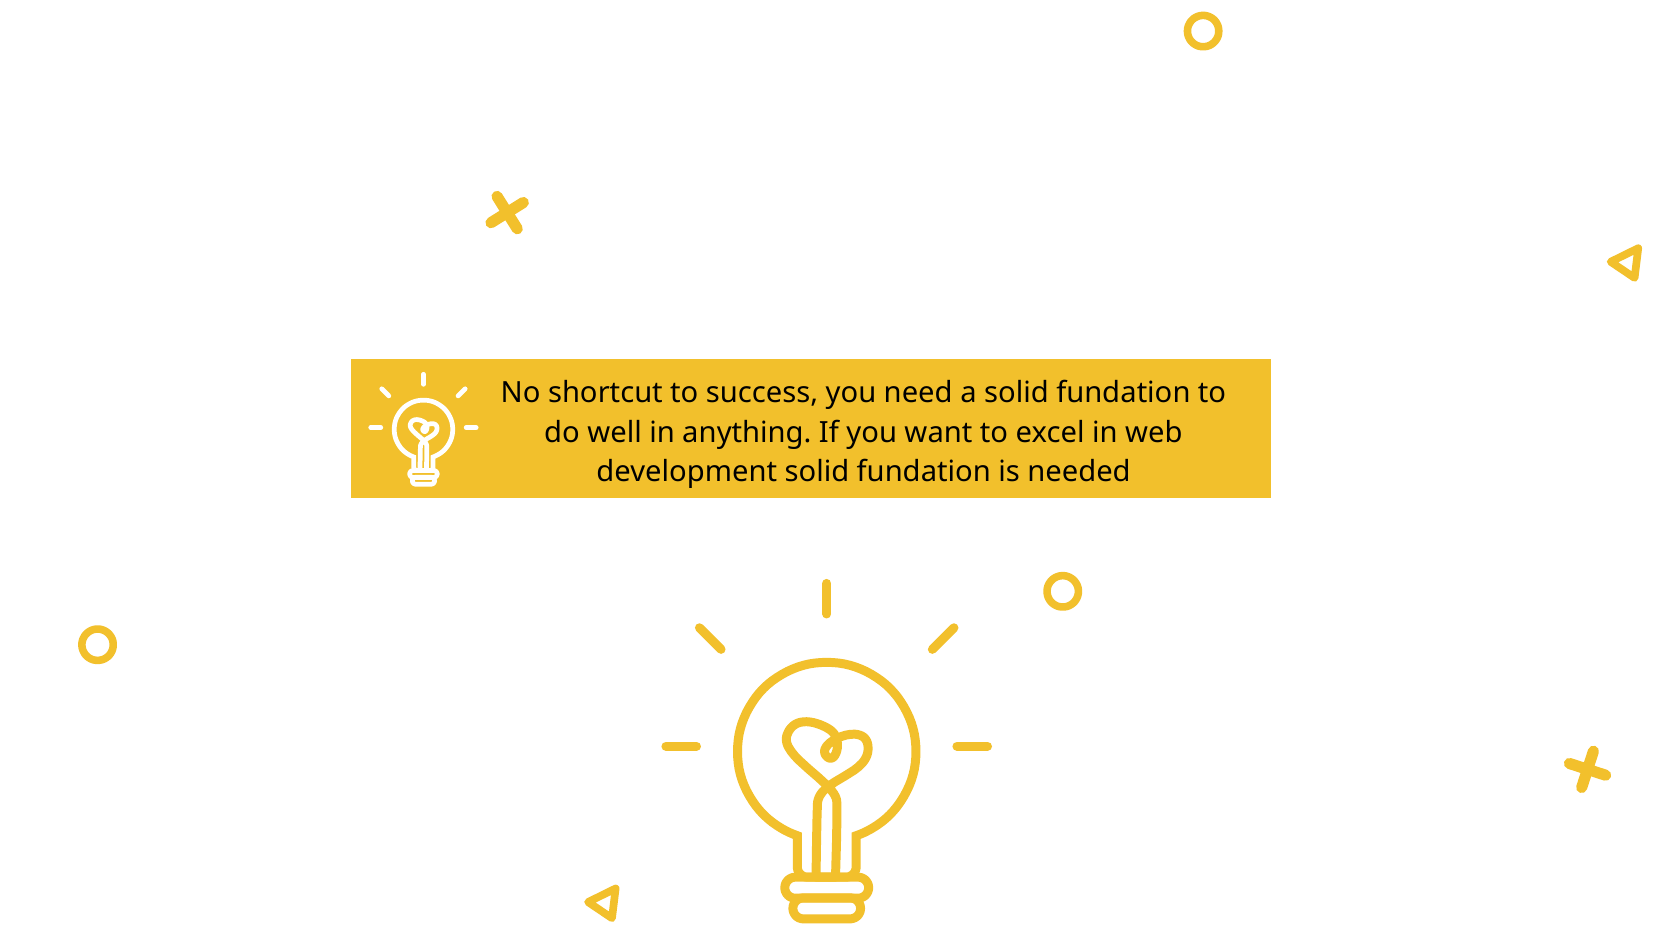

No shortcut to success, you need a solid fundation to do well in anything. If you want to excel in web development solid fundation is needed